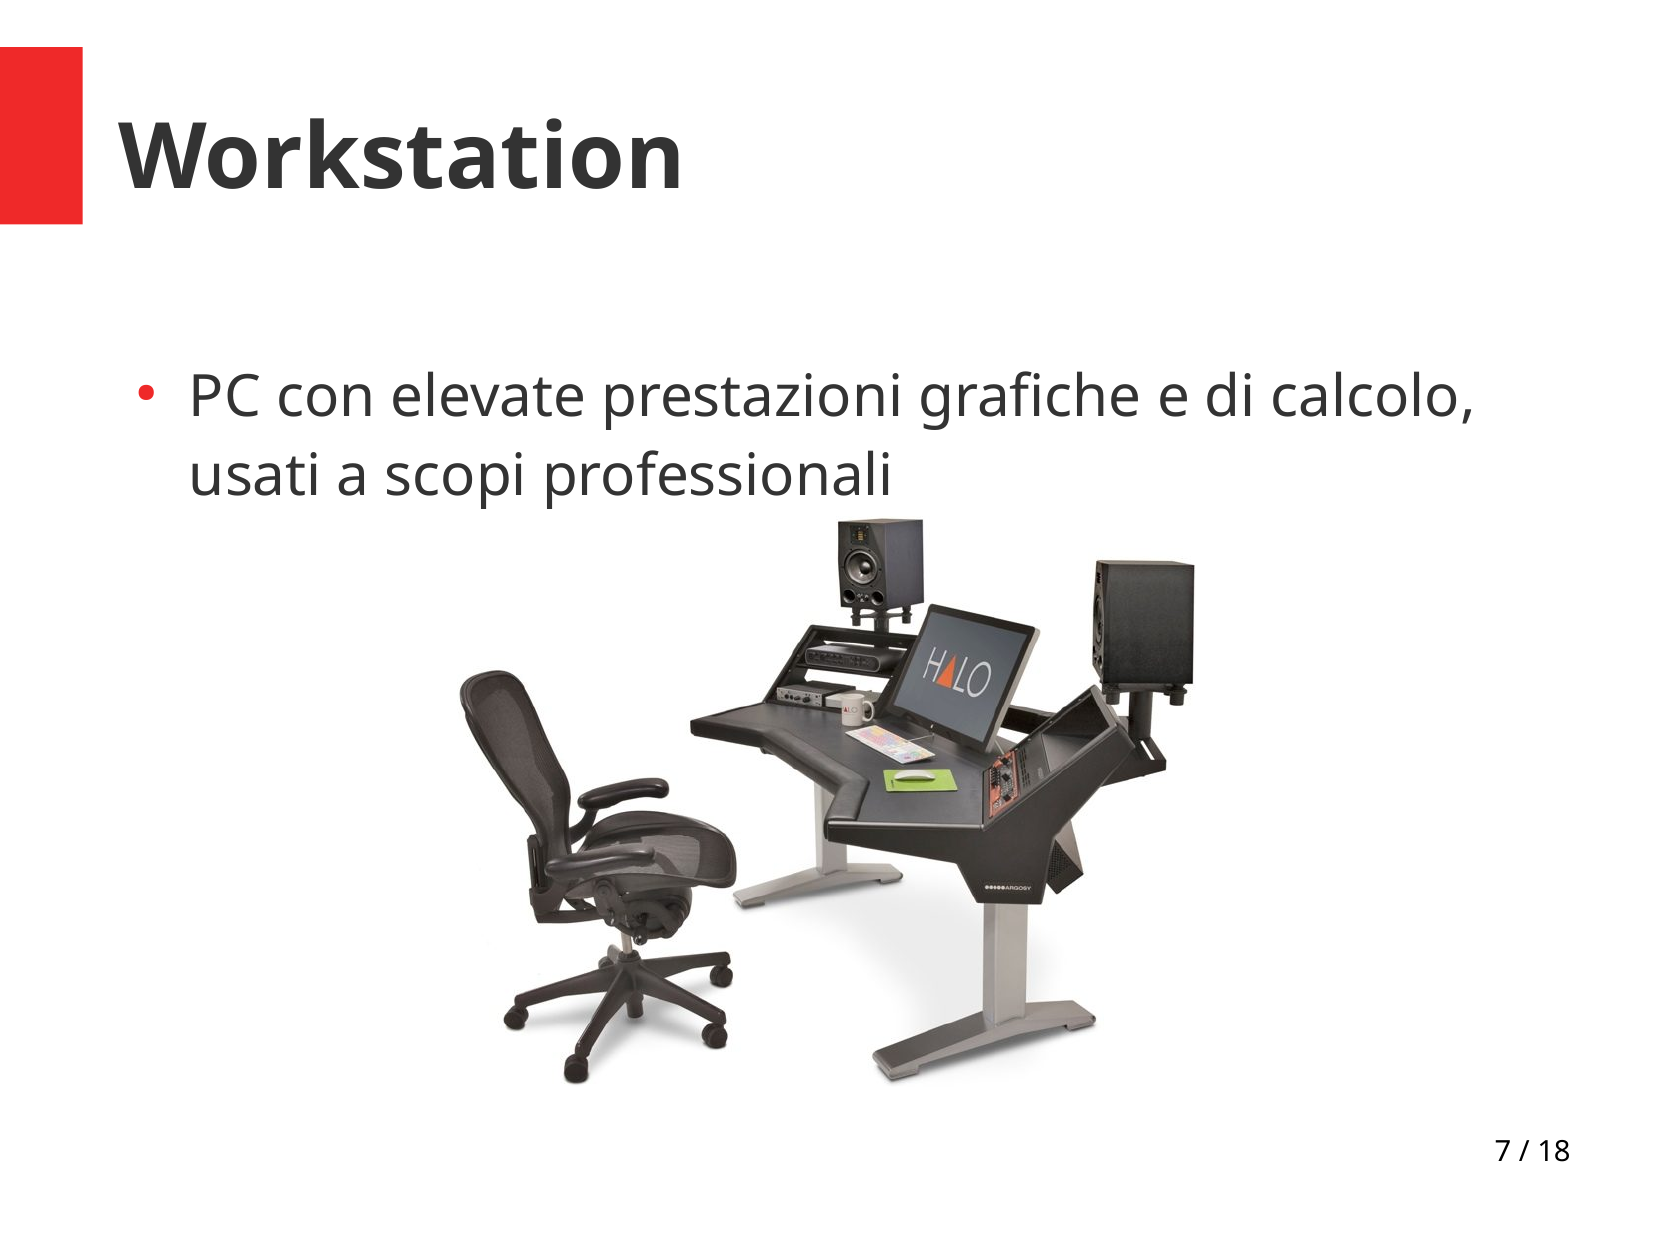

# Workstation
PC con elevate prestazioni grafiche e di calcolo, usati a scopi professionali
7